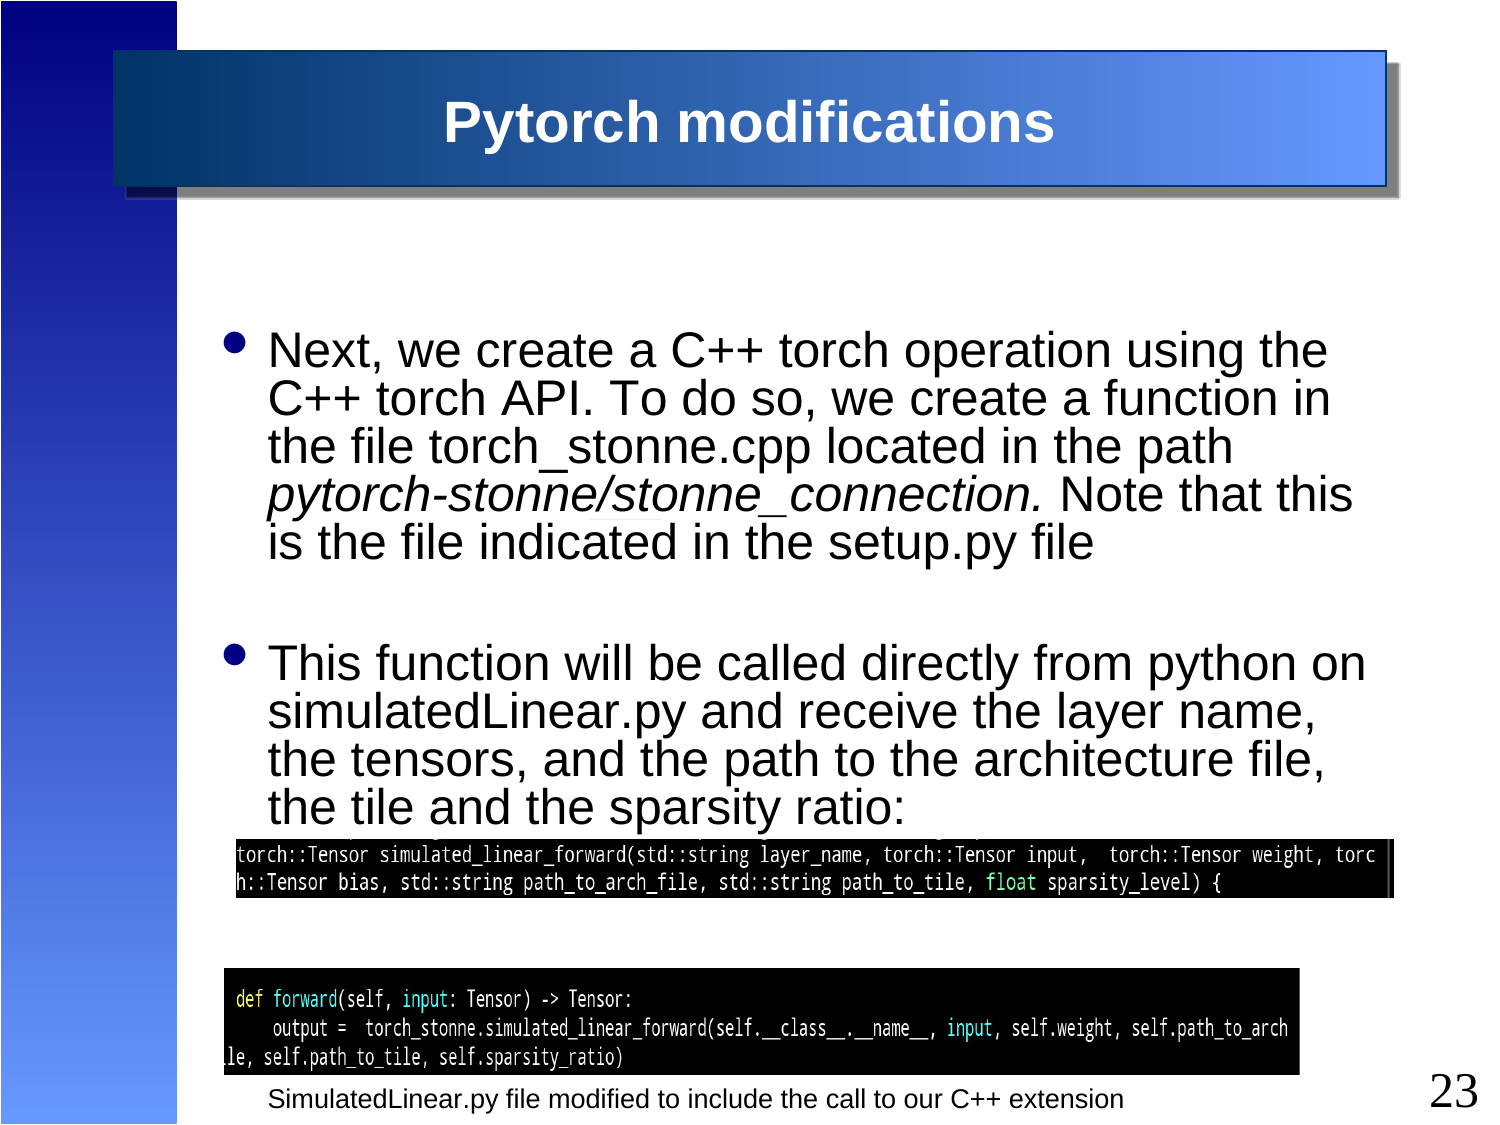

# Pytorch modifications
Next, we create a C++ torch operation using the C++ torch API. To do so, we create a function in the file torch_stonne.cpp located in the path pytorch-stonne/stonne_connection. Note that this is the file indicated in the setup.py file
This function will be called directly from python on simulatedLinear.py and receive the layer name, the tensors, and the path to the architecture file, the tile and the sparsity ratio:
SimulatedLinear.py file modified to include the call to our C++ extension